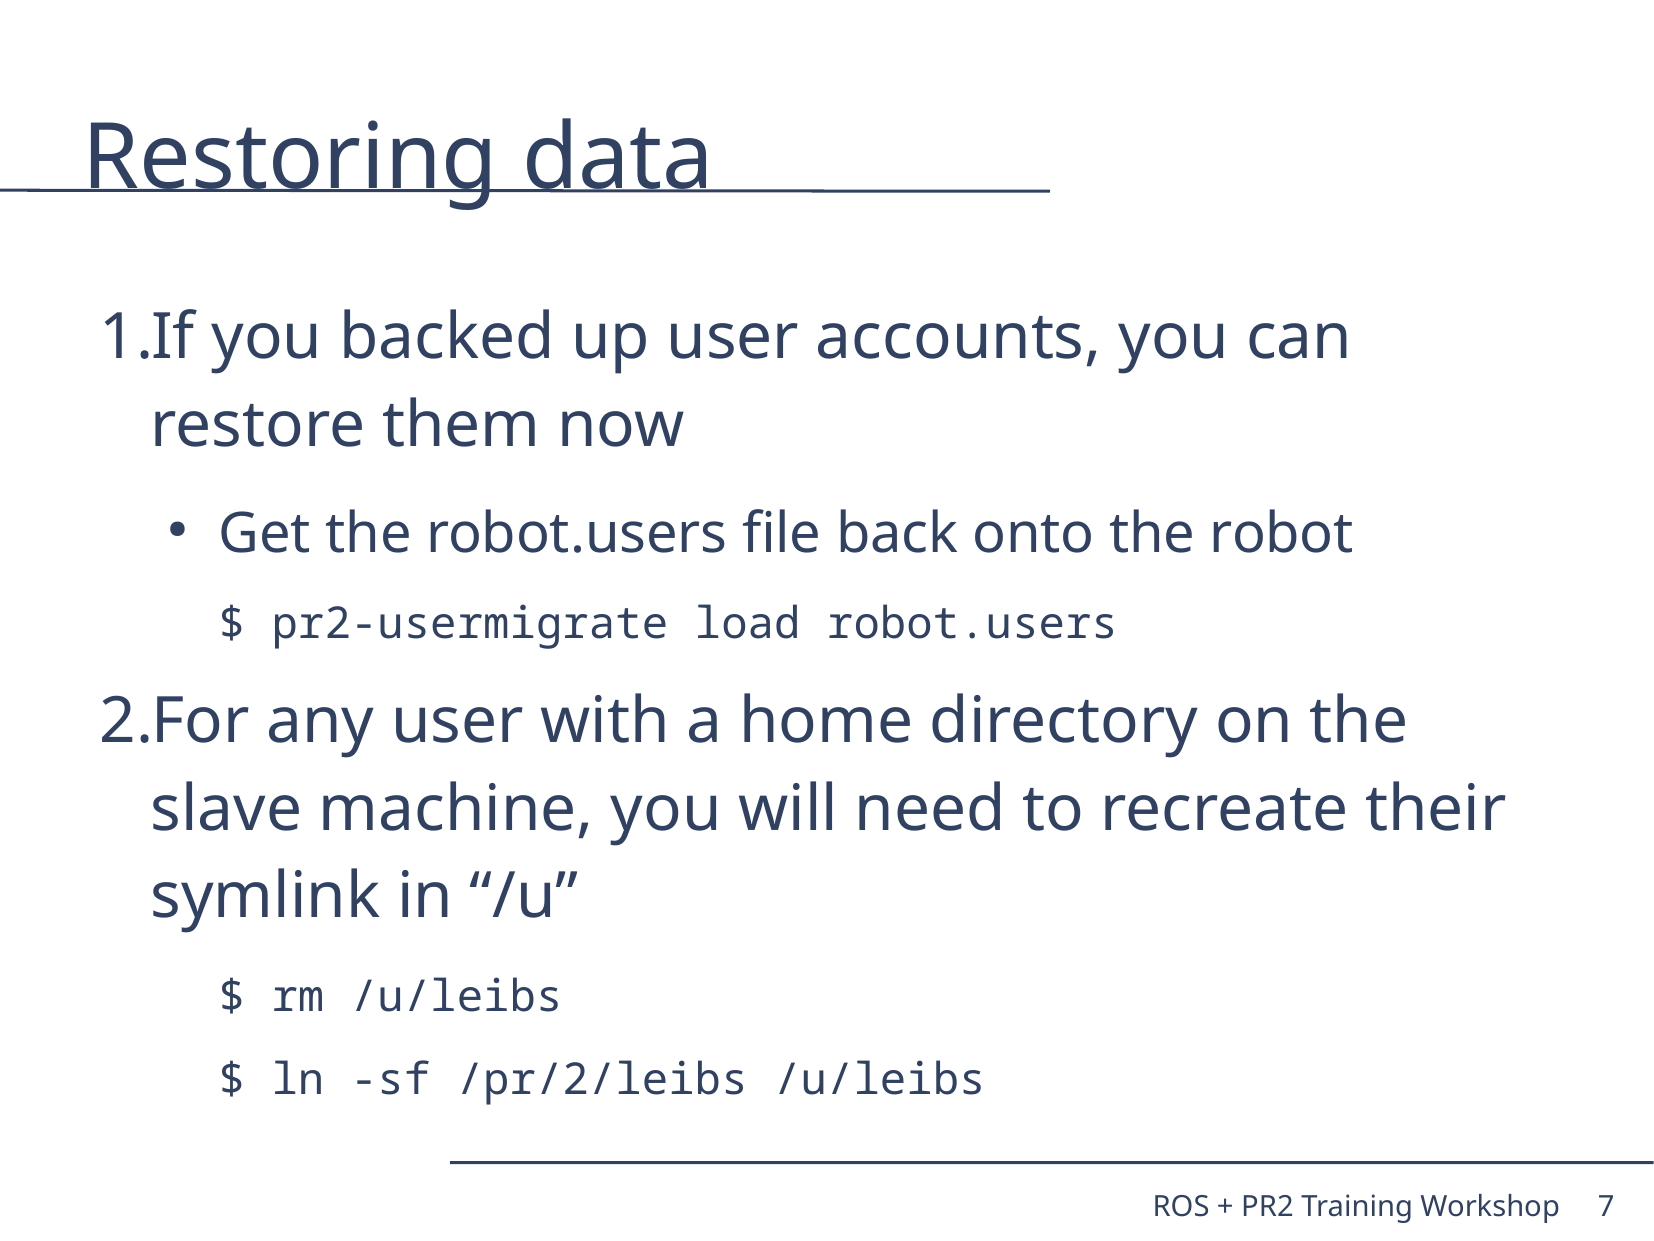

# Restoring data
If you backed up user accounts, you can restore them now
Get the robot.users file back onto the robot
$ pr2-usermigrate load robot.users
For any user with a home directory on the slave machine, you will need to recreate their symlink in “/u”
$ rm /u/leibs
$ ln -sf /pr/2/leibs /u/leibs